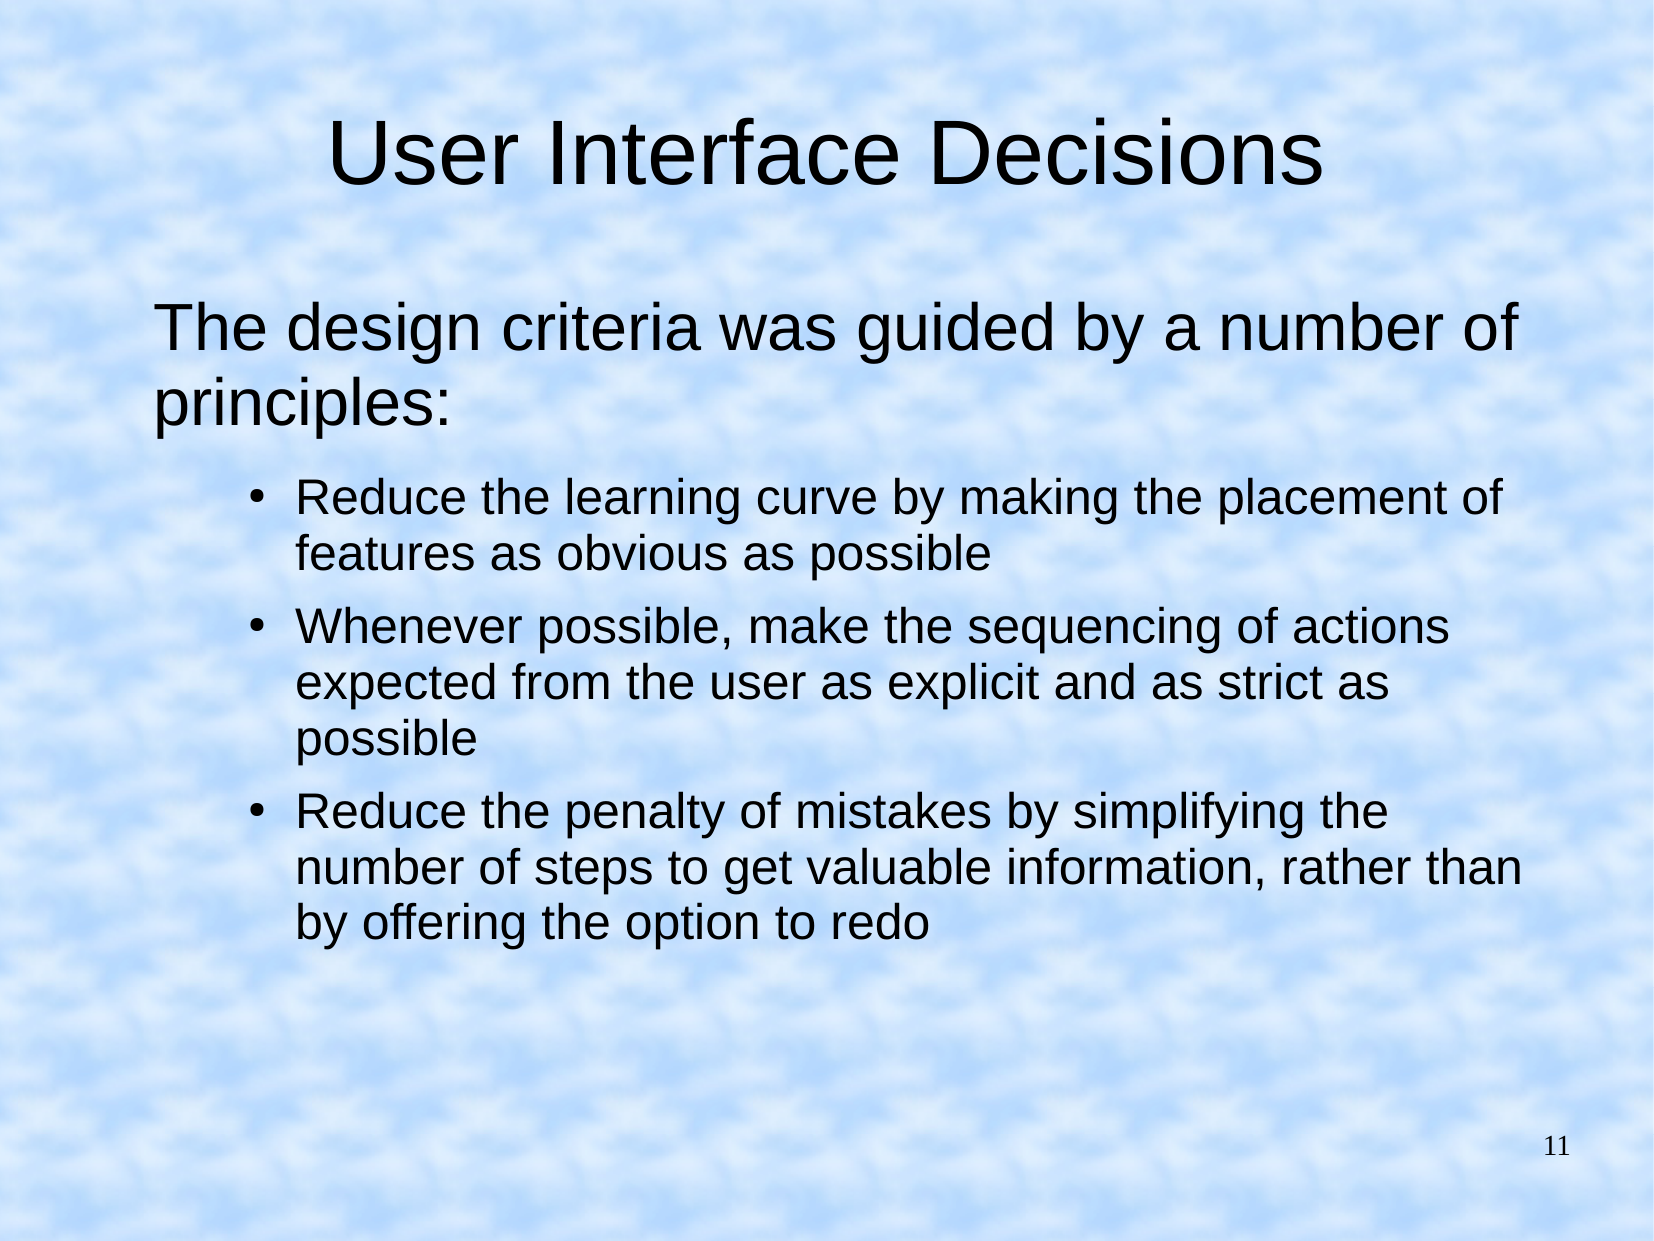

# User Interface Decisions
The design criteria was guided by a number of principles:
Reduce the learning curve by making the placement of features as obvious as possible
Whenever possible, make the sequencing of actions expected from the user as explicit and as strict as possible
Reduce the penalty of mistakes by simplifying the number of steps to get valuable information, rather than by offering the option to redo
11